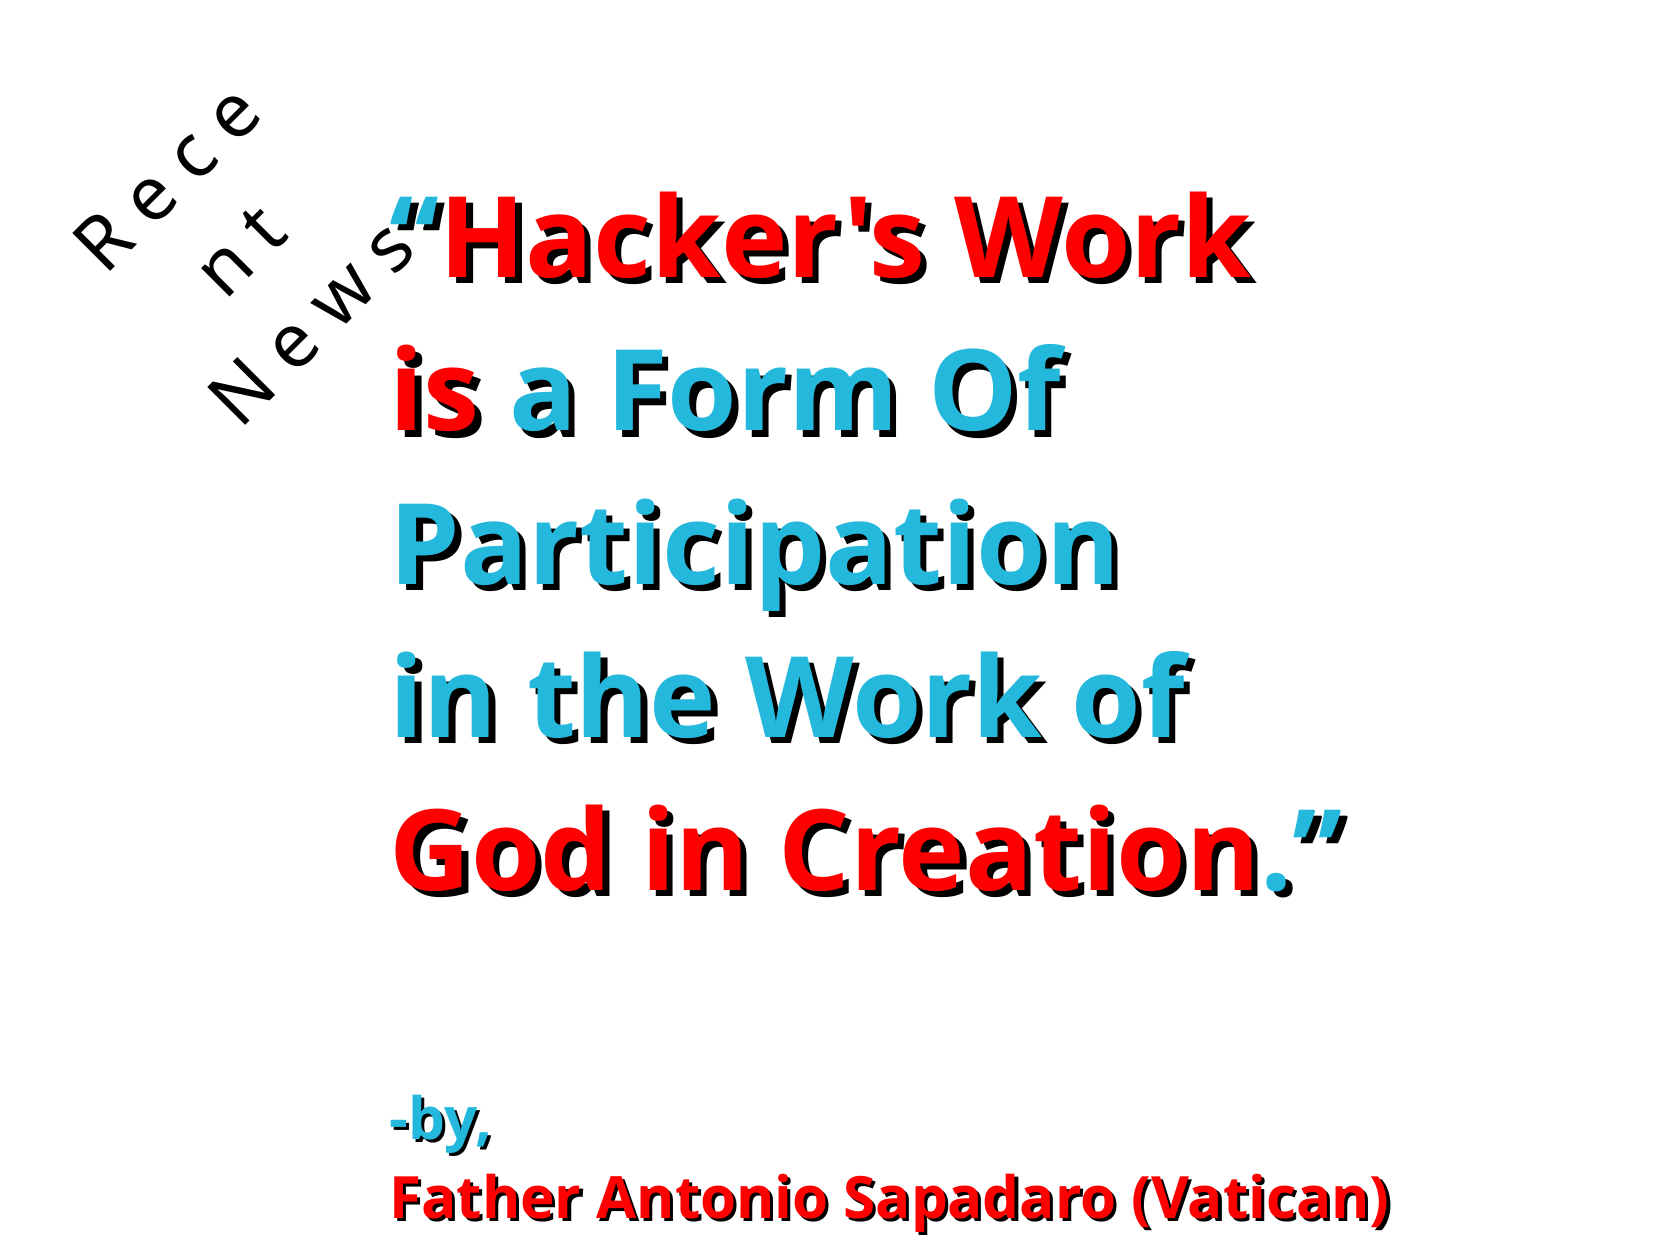

R e c e n t
N e w s
“Hacker's Work
is a Form Of
Participation
in the Work of
God in Creation.”
-by,
Father Antonio Sapadaro (Vatican)